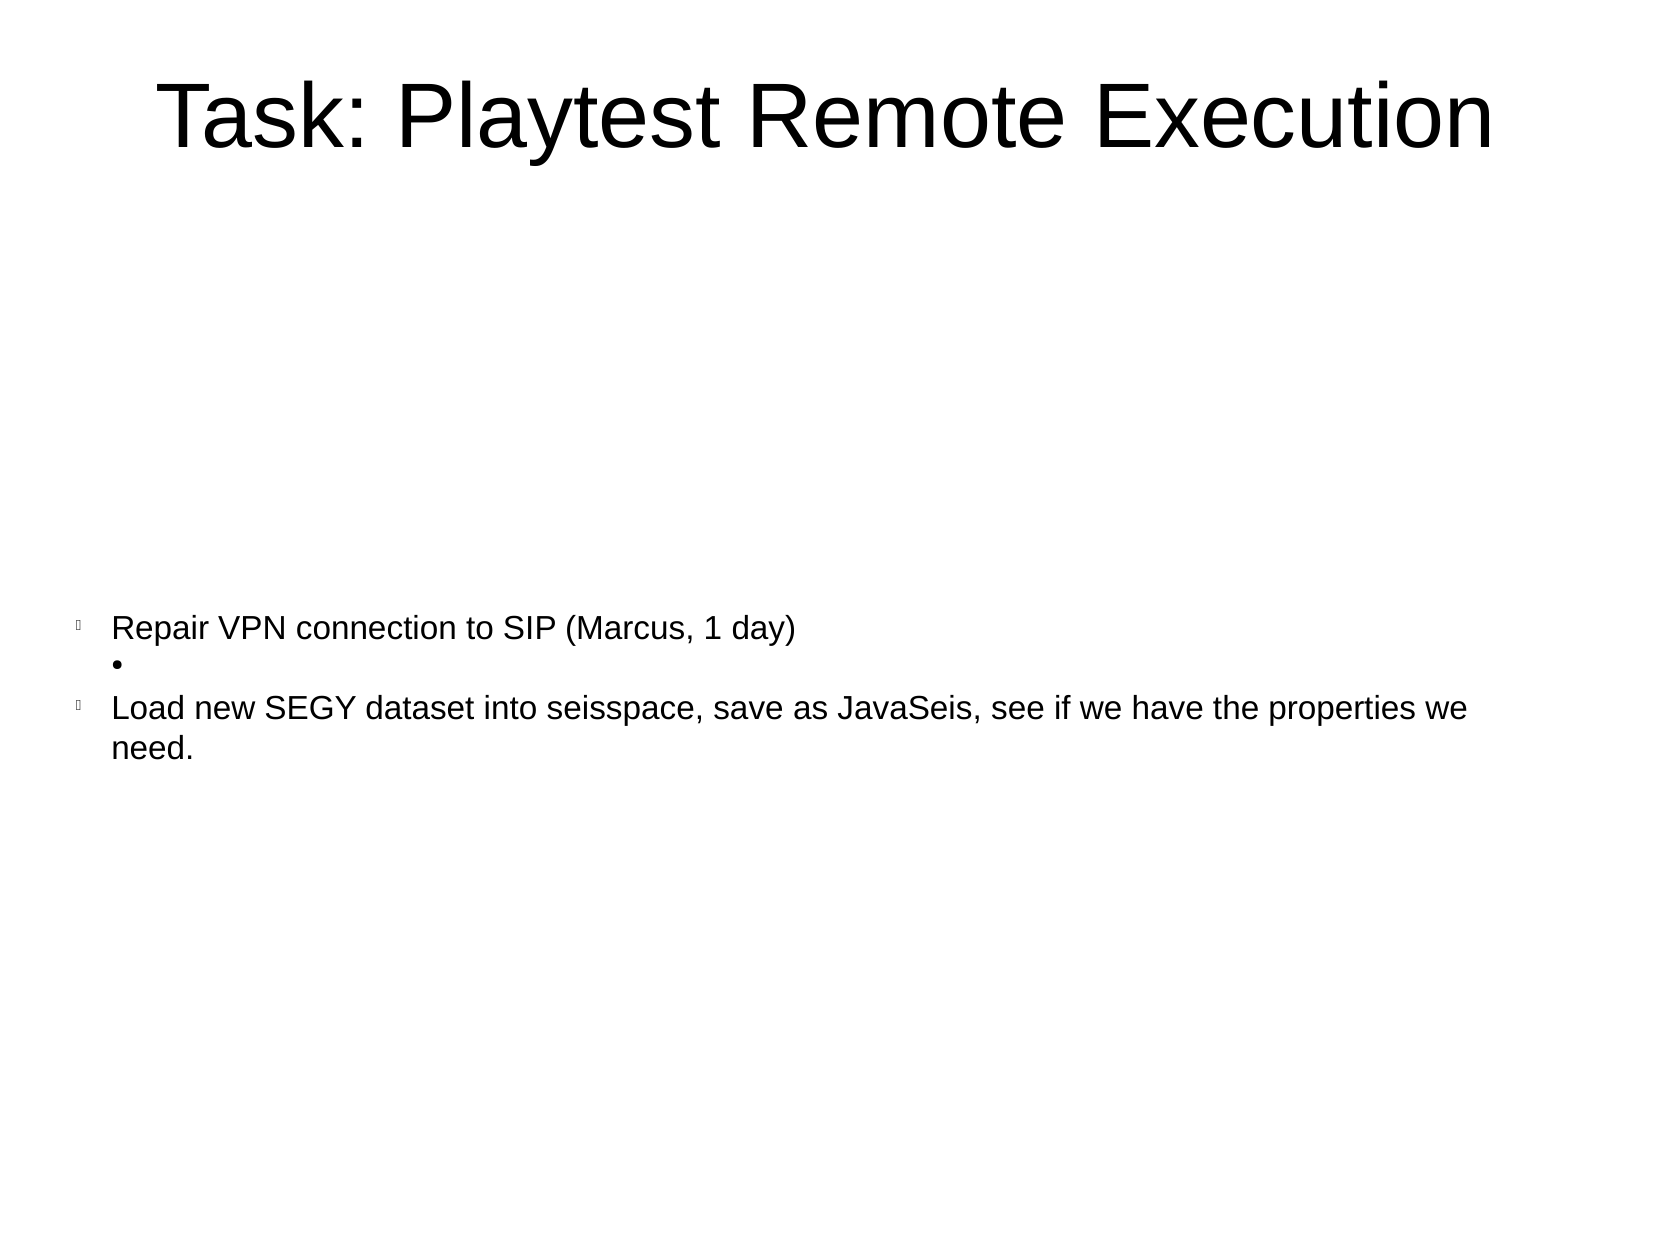

Task: Playtest Remote Execution
Repair VPN connection to SIP (Marcus, 1 day)
Load new SEGY dataset into seisspace, save as JavaSeis, see if we have the properties we need.